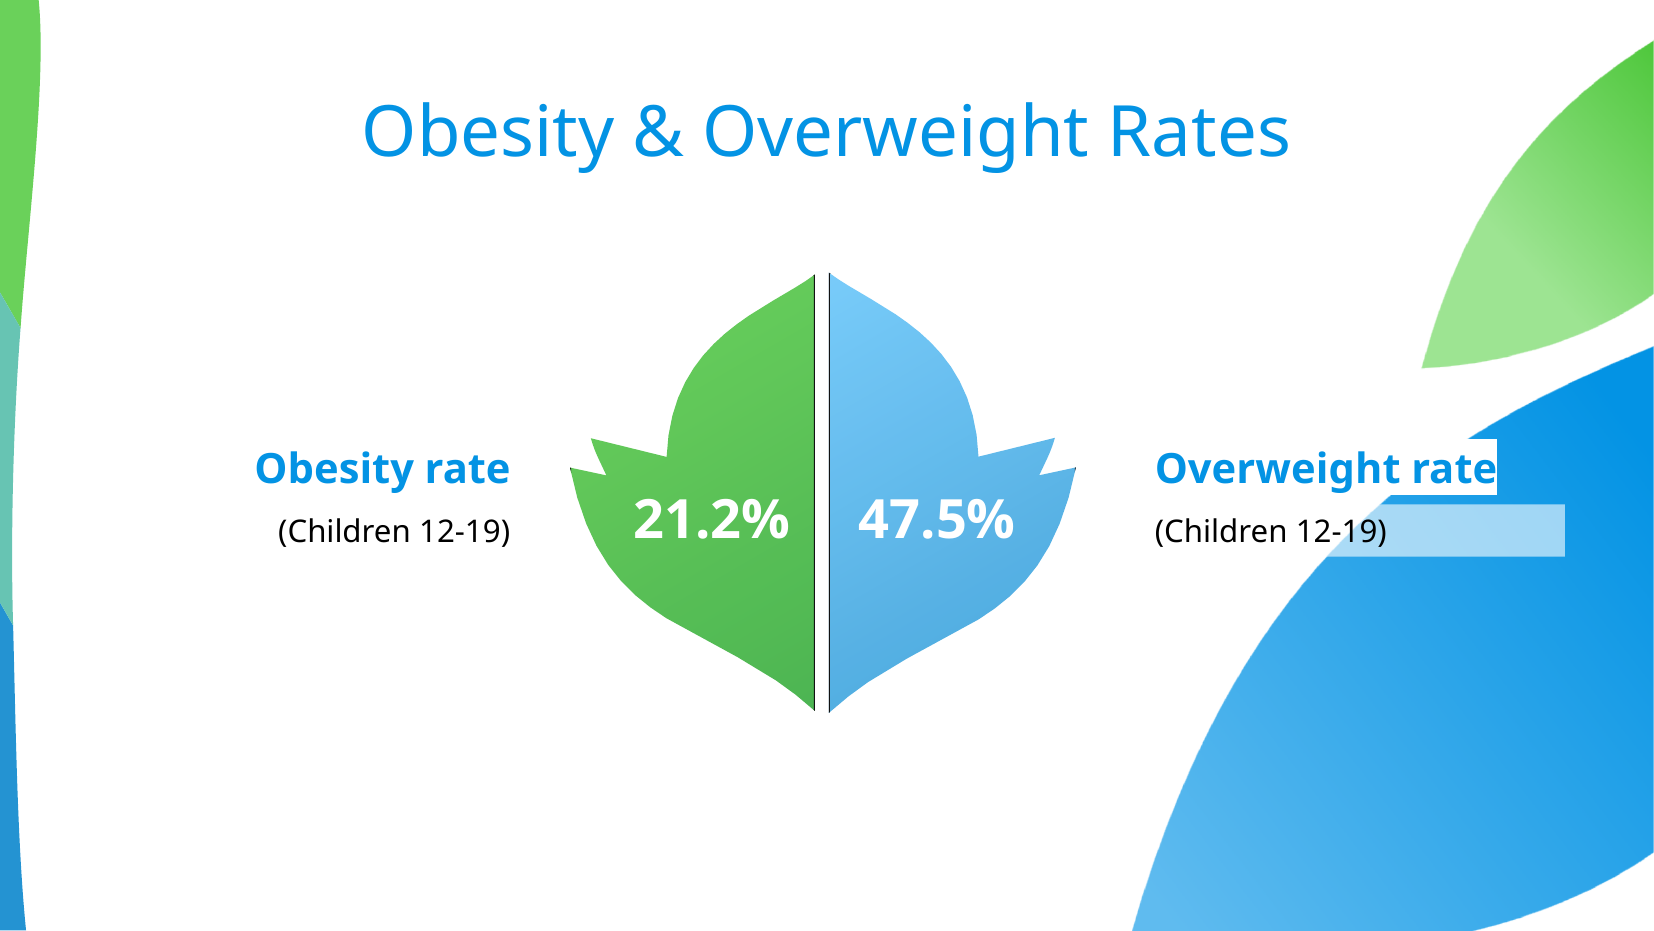

Obesity & Overweight Rates
Obesity rate
Overweight rate
21.2%
47.5%
(Children 12-19)
(Children 12-19)